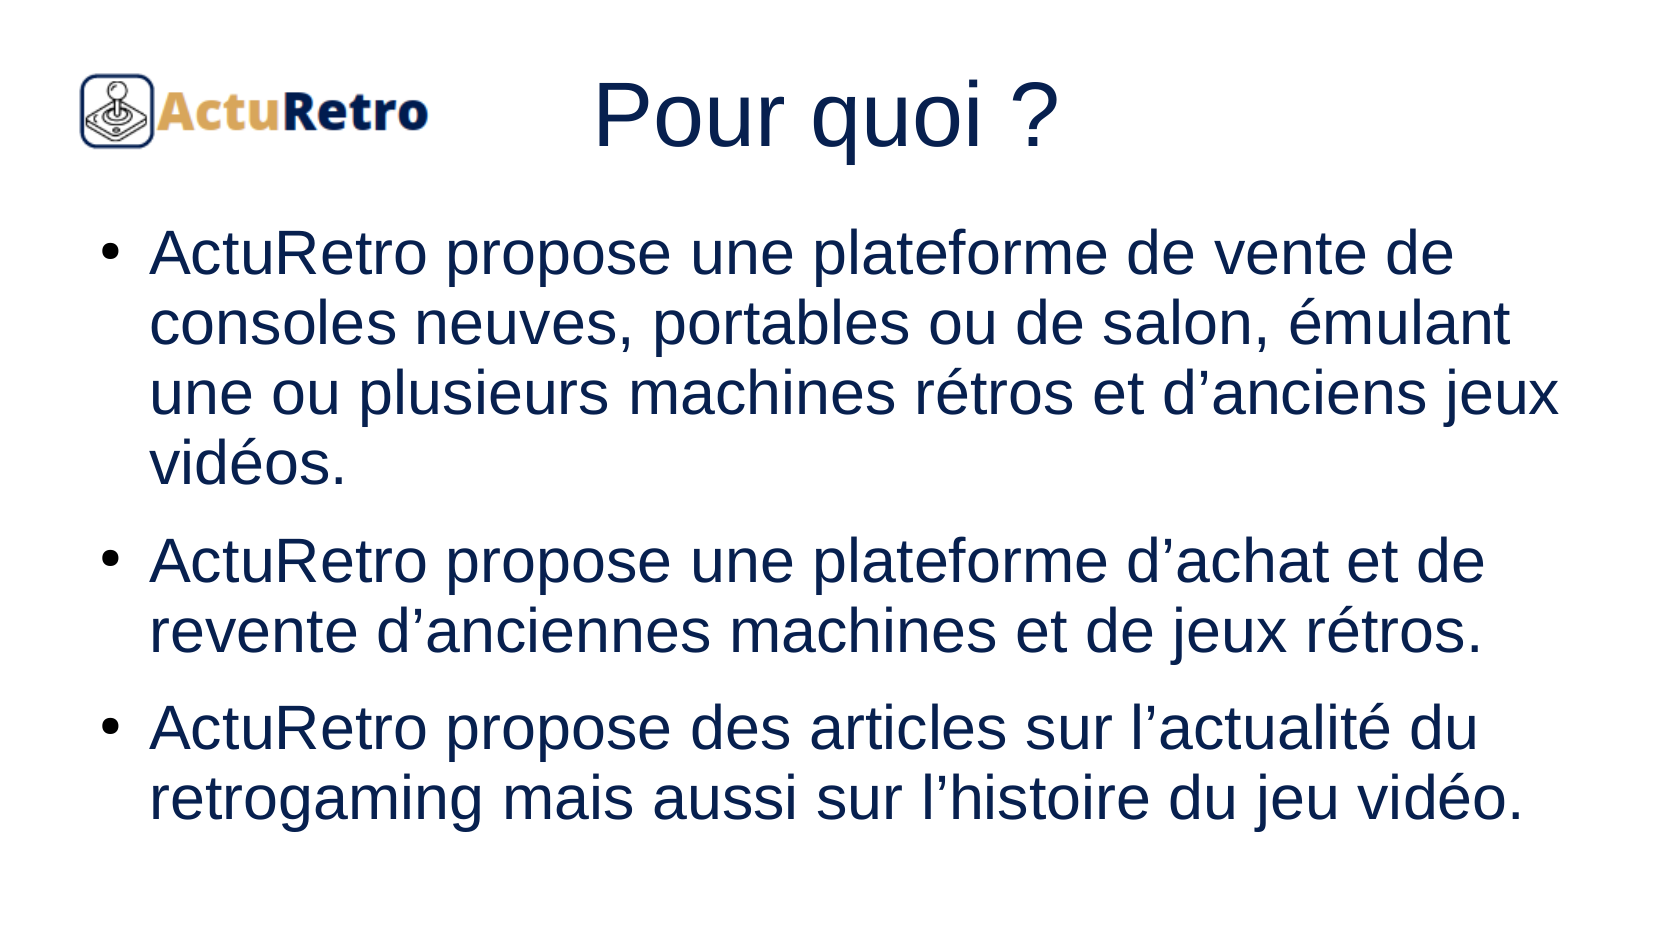

# Pour quoi ?
ActuRetro propose une plateforme de vente de consoles neuves, portables ou de salon, émulant une ou plusieurs machines rétros et d’anciens jeux vidéos.
ActuRetro propose une plateforme d’achat et de revente d’anciennes machines et de jeux rétros.
ActuRetro propose des articles sur l’actualité du retrogaming mais aussi sur l’histoire du jeu vidéo.